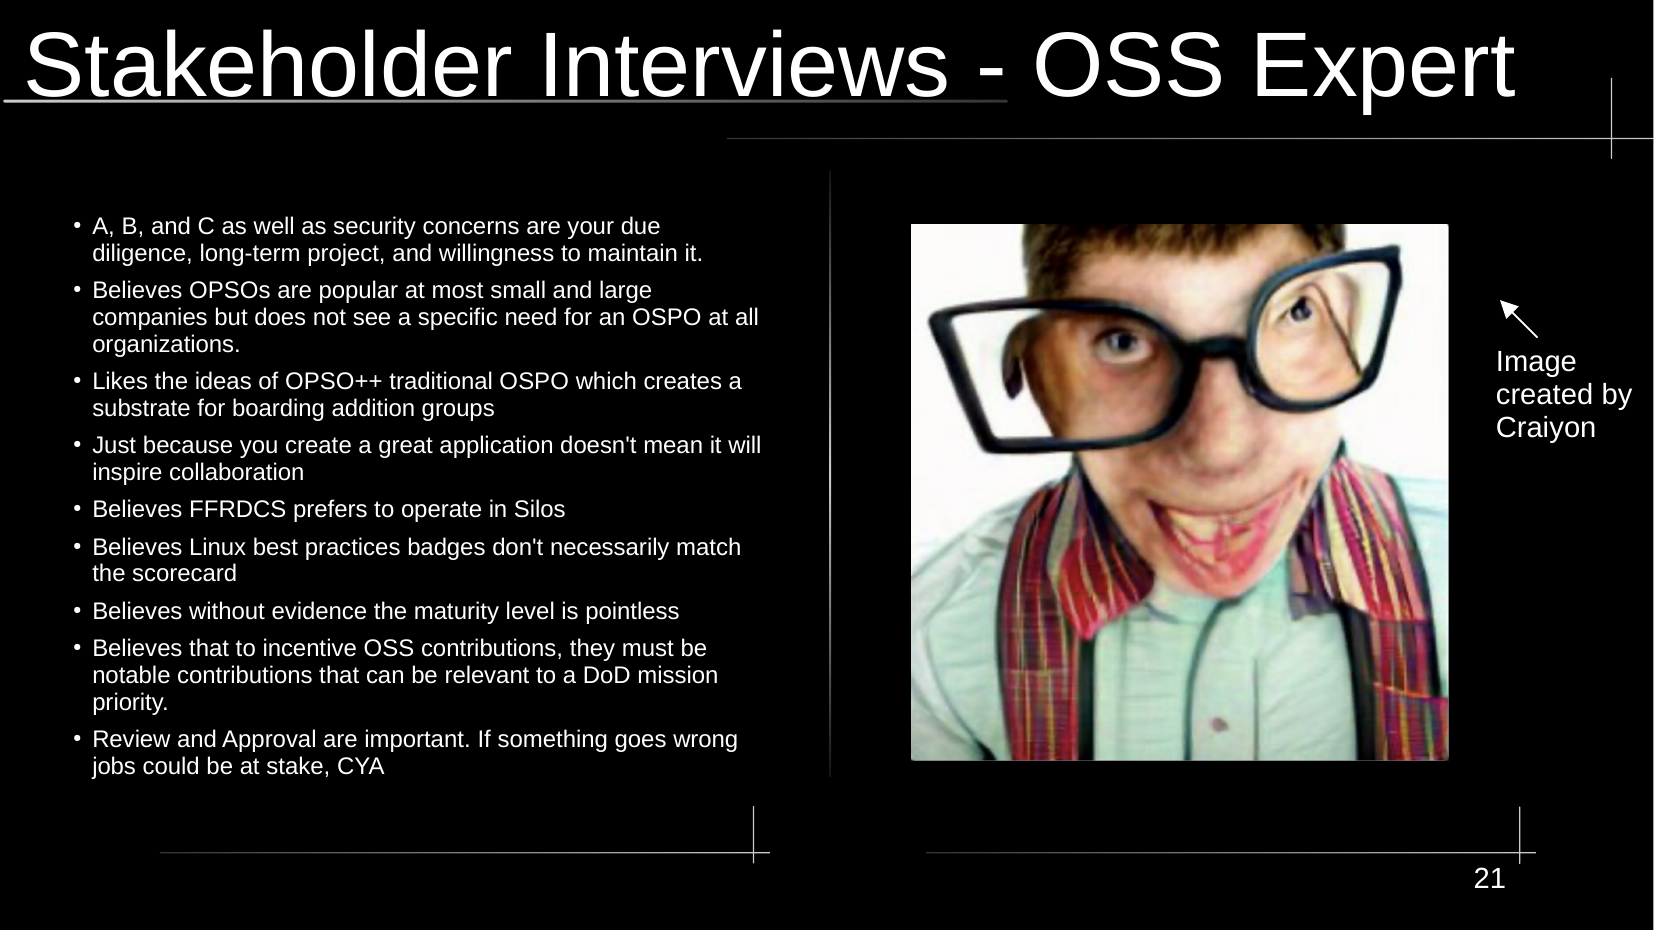

# Stakeholder Interviews - OSS Expert
A, B, and C as well as security concerns are your due diligence, long-term project, and willingness to maintain it.
Believes OPSOs are popular at most small and large companies but does not see a specific need for an OSPO at all organizations.
Likes the ideas of OPSO++ traditional OSPO which creates a substrate for boarding addition groups
Just because you create a great application doesn't mean it will inspire collaboration
Believes FFRDCS prefers to operate in Silos
Believes Linux best practices badges don't necessarily match the scorecard
Believes without evidence the maturity level is pointless
Believes that to incentive OSS contributions, they must be notable contributions that can be relevant to a DoD mission priority.
Review and Approval are important. If something goes wrong jobs could be at stake, CYA
Image
created by
Craiyon
21